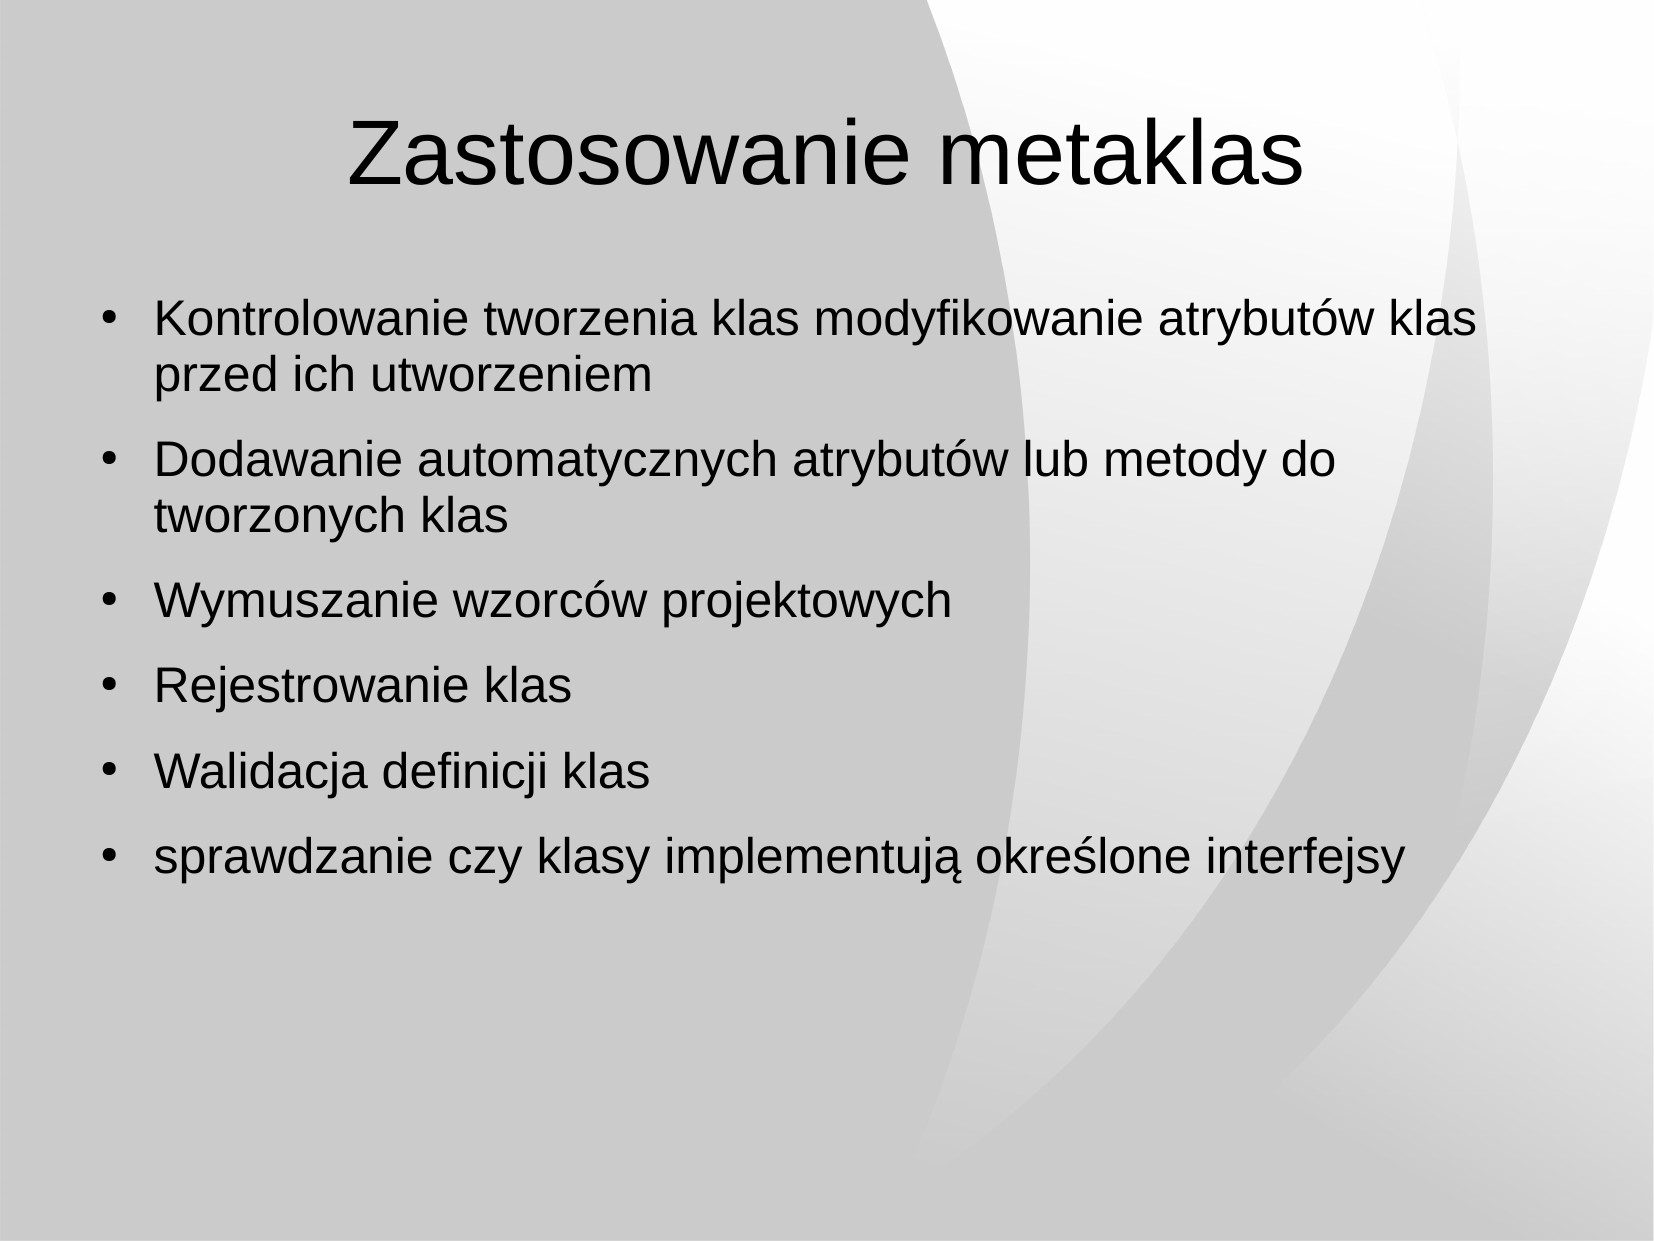

# Zastosowanie metaklas
Kontrolowanie tworzenia klas modyfikowanie atrybutów klas przed ich utworzeniem
Dodawanie automatycznych atrybutów lub metody do tworzonych klas
Wymuszanie wzorców projektowych
Rejestrowanie klas
Walidacja definicji klas
sprawdzanie czy klasy implementują określone interfejsy